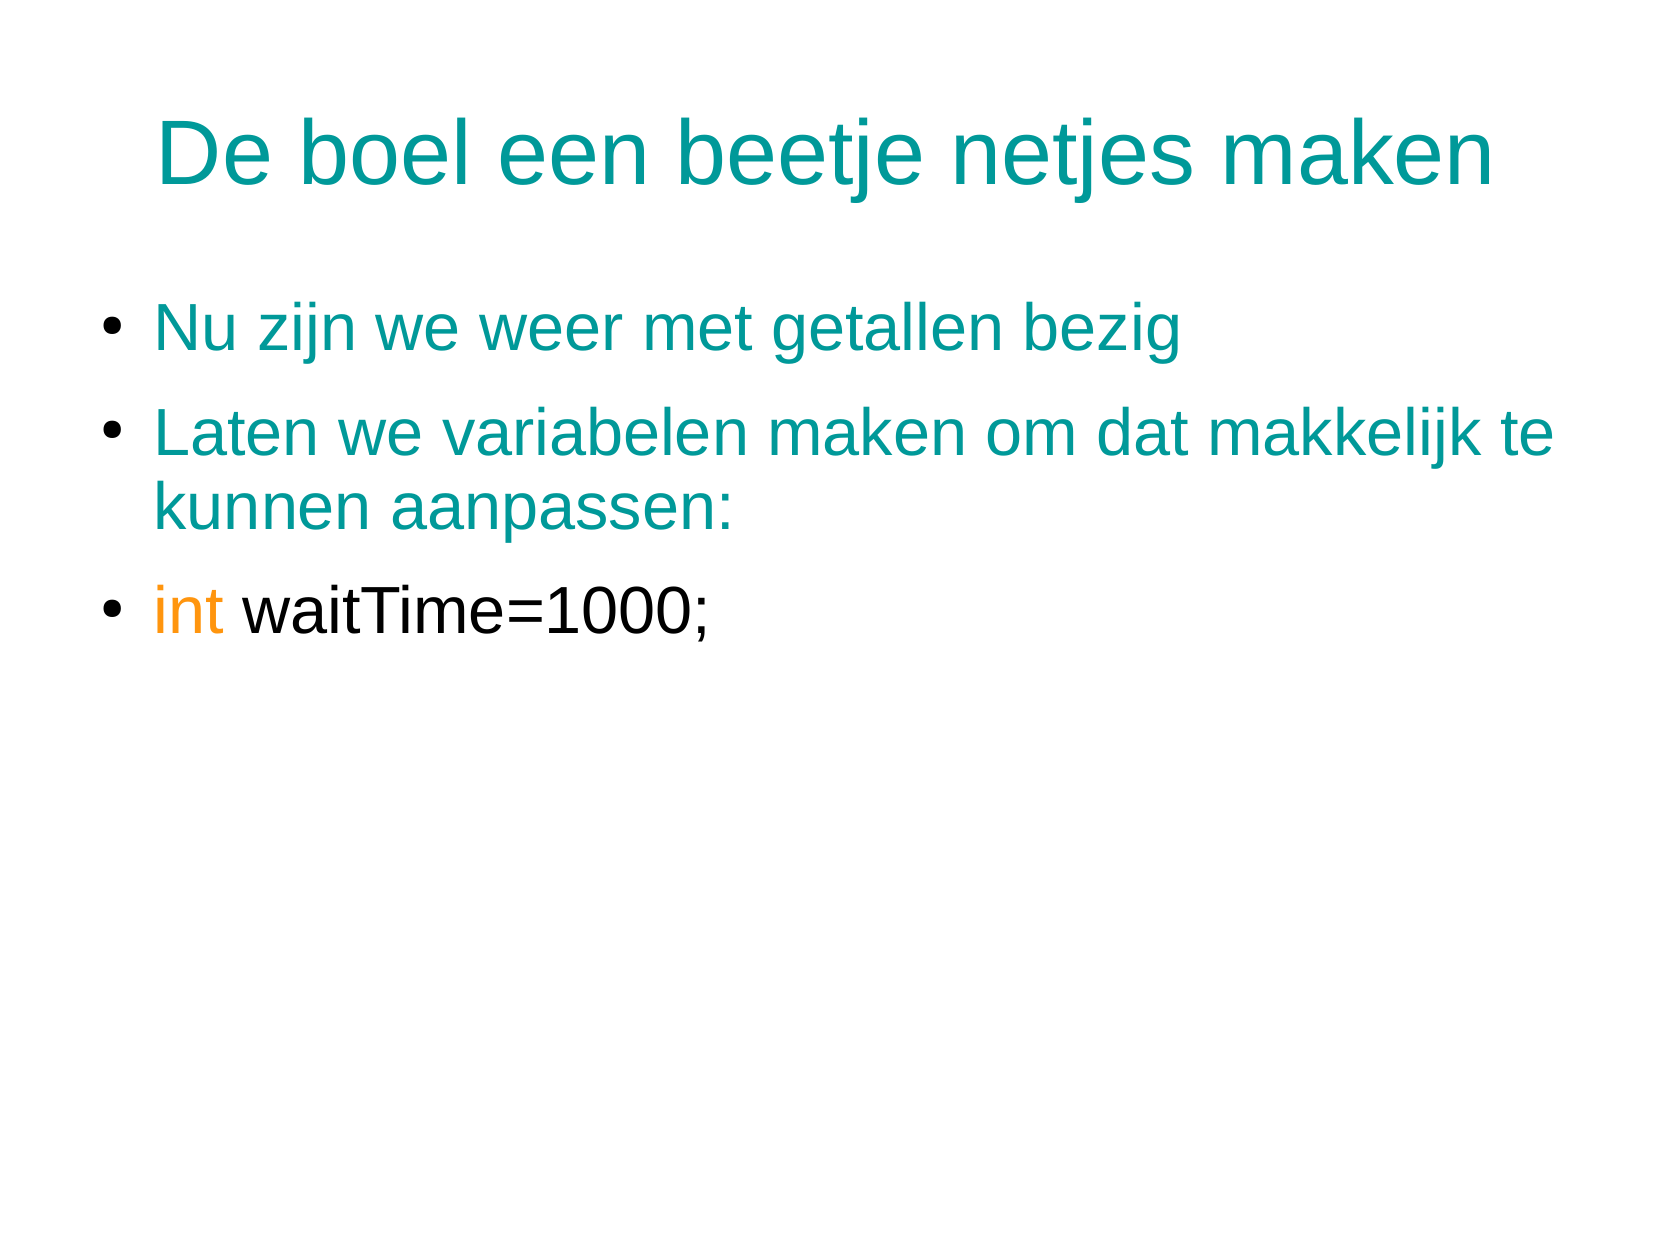

# De boel een beetje netjes maken
Nu zijn we weer met getallen bezig
Laten we variabelen maken om dat makkelijk te kunnen aanpassen:
int waitTime=1000;